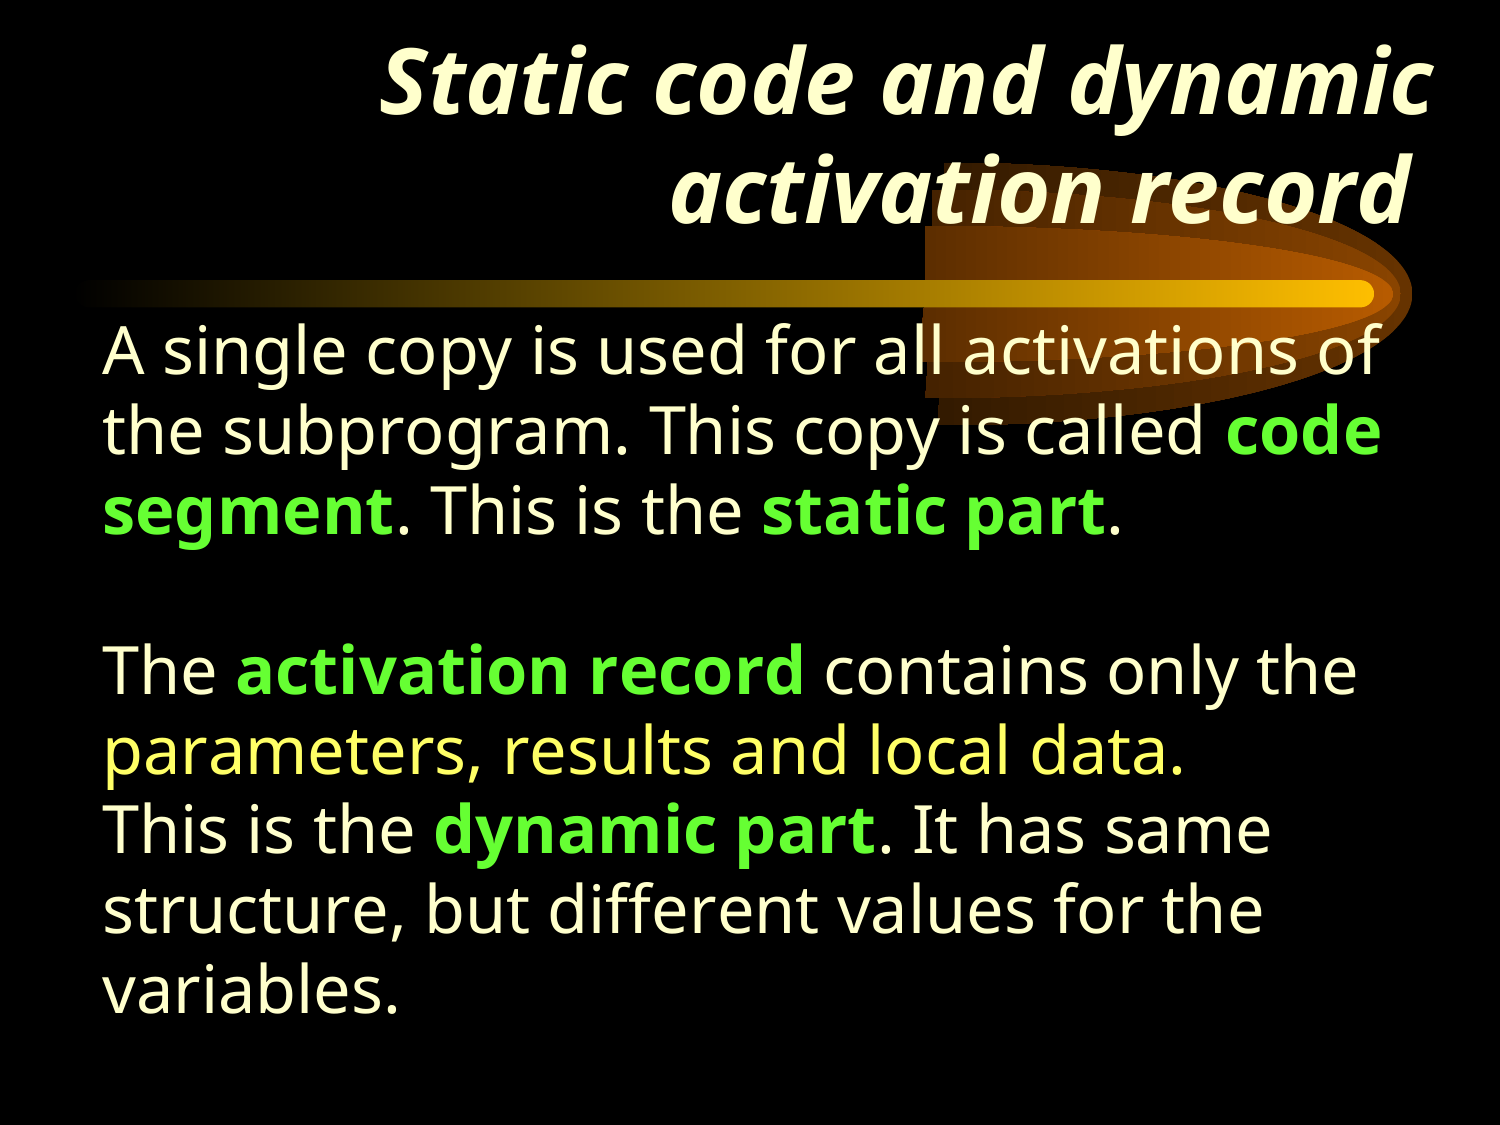

# Static code and dynamic activation record
A single copy is used for all activations of the subprogram. This copy is called code segment. This is the static part.
The activation record contains only the parameters, results and local data.
This is the dynamic part. It has same structure, but different values for the variables.